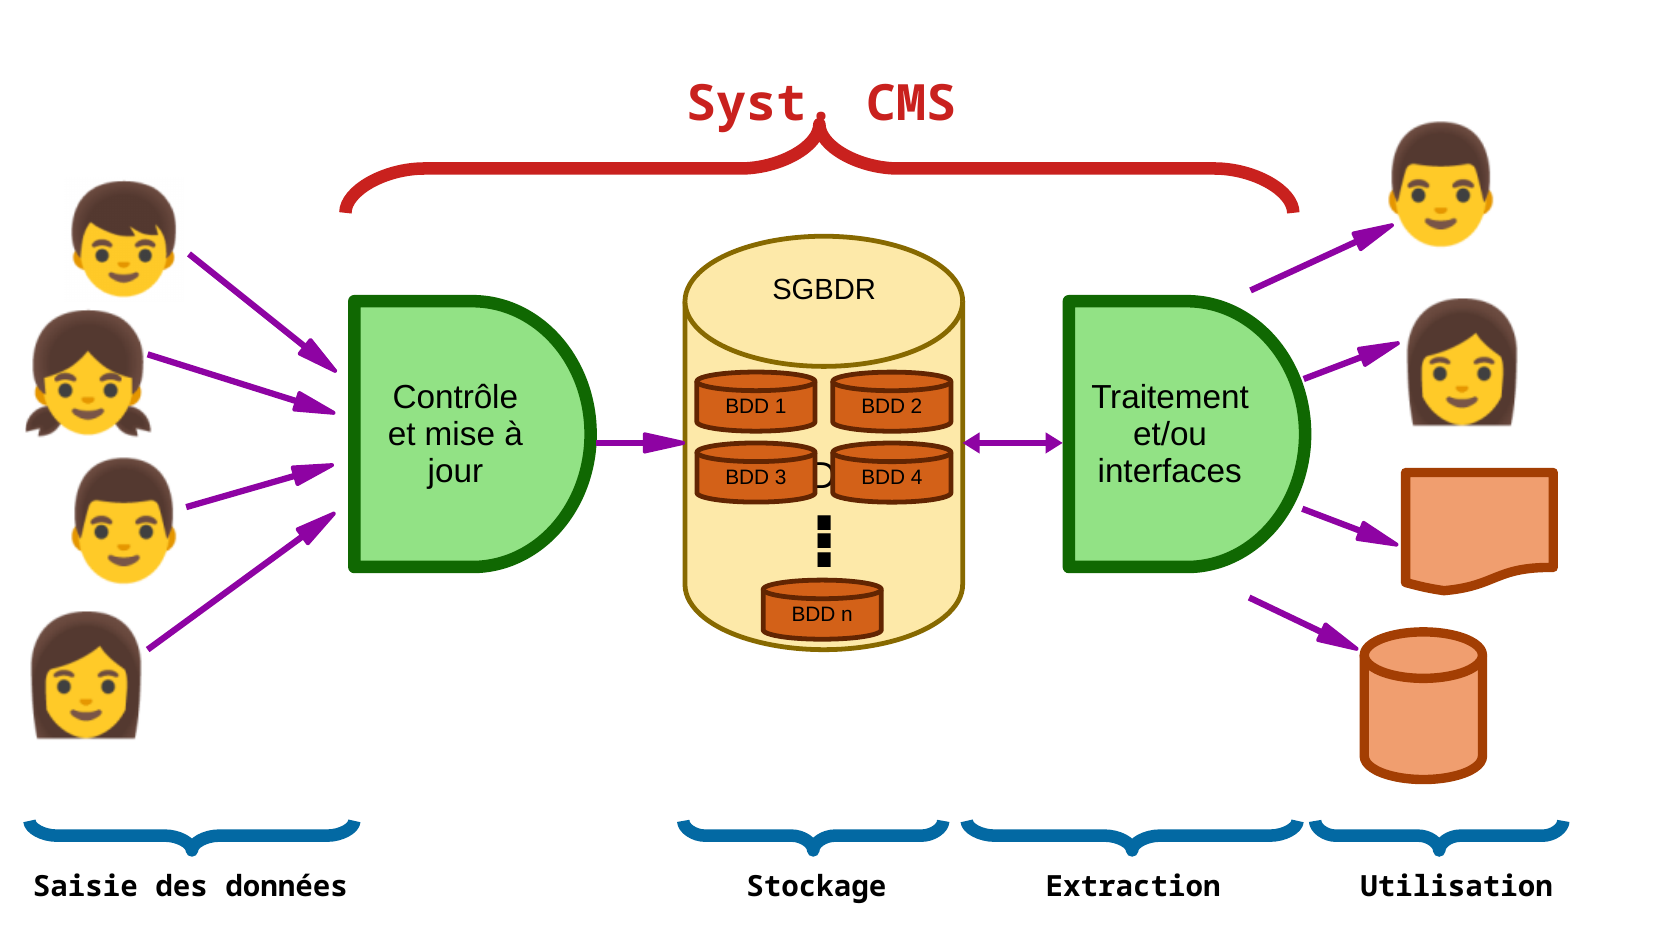

Syst. CMS
Contrôle et mise à jour
BDD
SGBDR
Traitement et/ou
interfaces
BDD 1
BDD 2
.
.
.
BDD 3
BDD 4
BDD n
Saisie des données
Stockage
Extraction
Utilisation